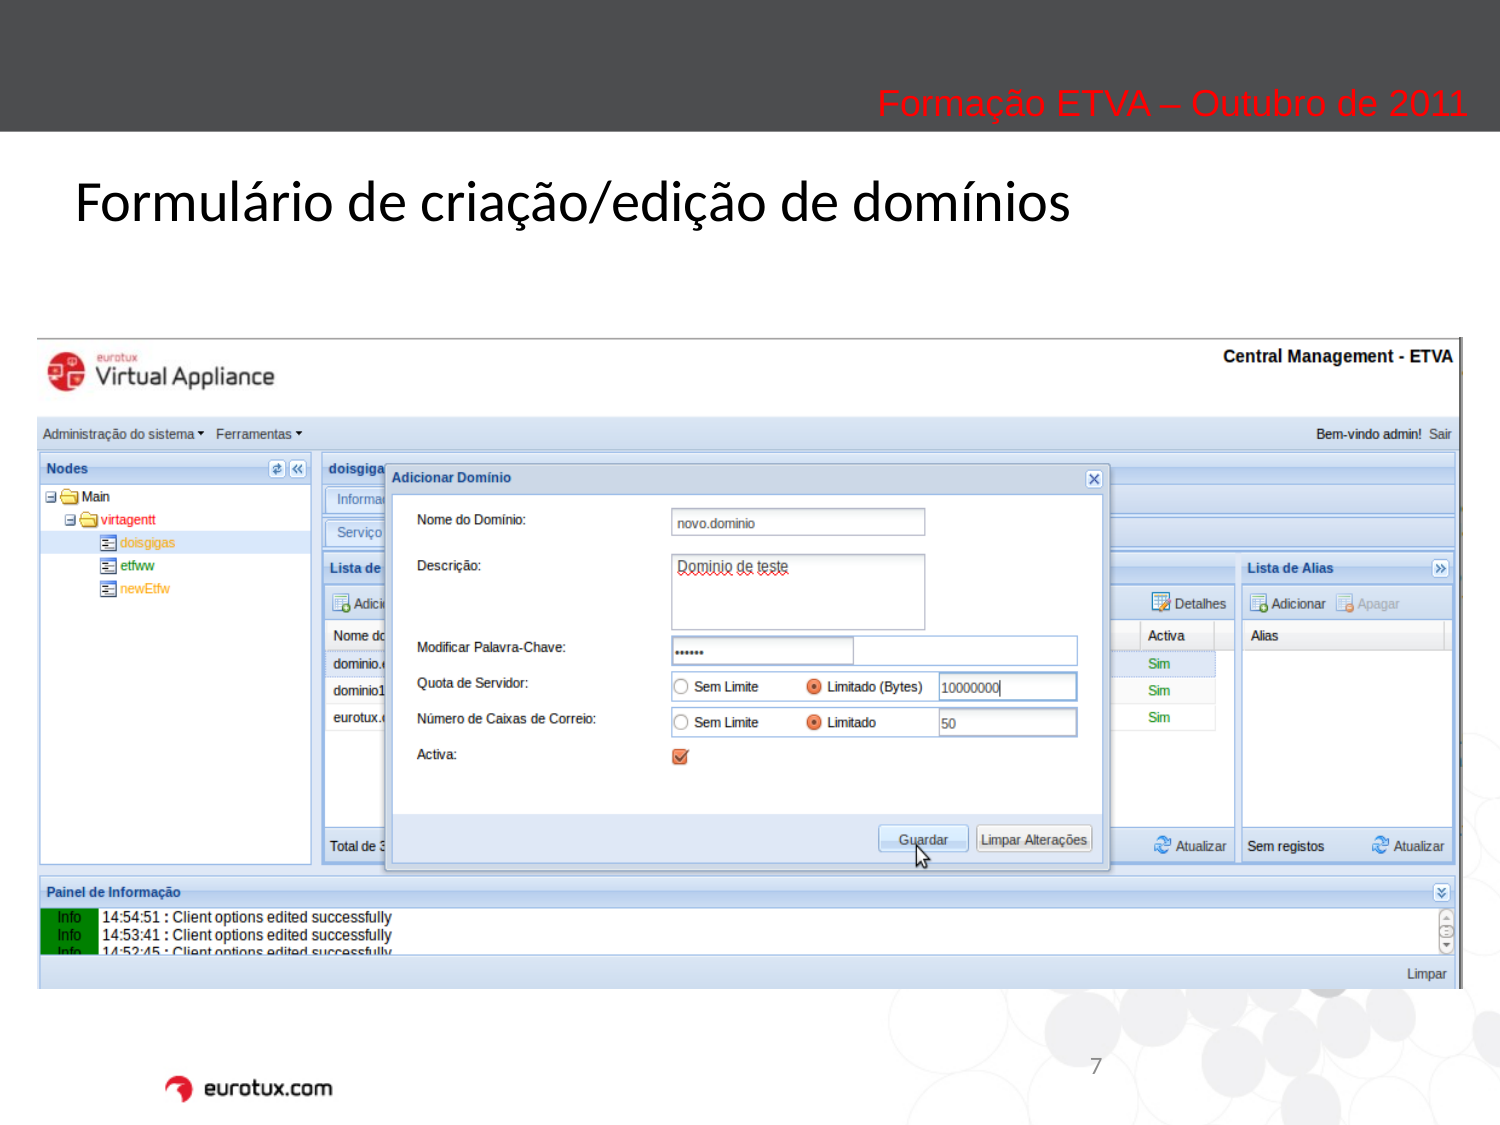

# Formulário de criação/edição de domínios
7